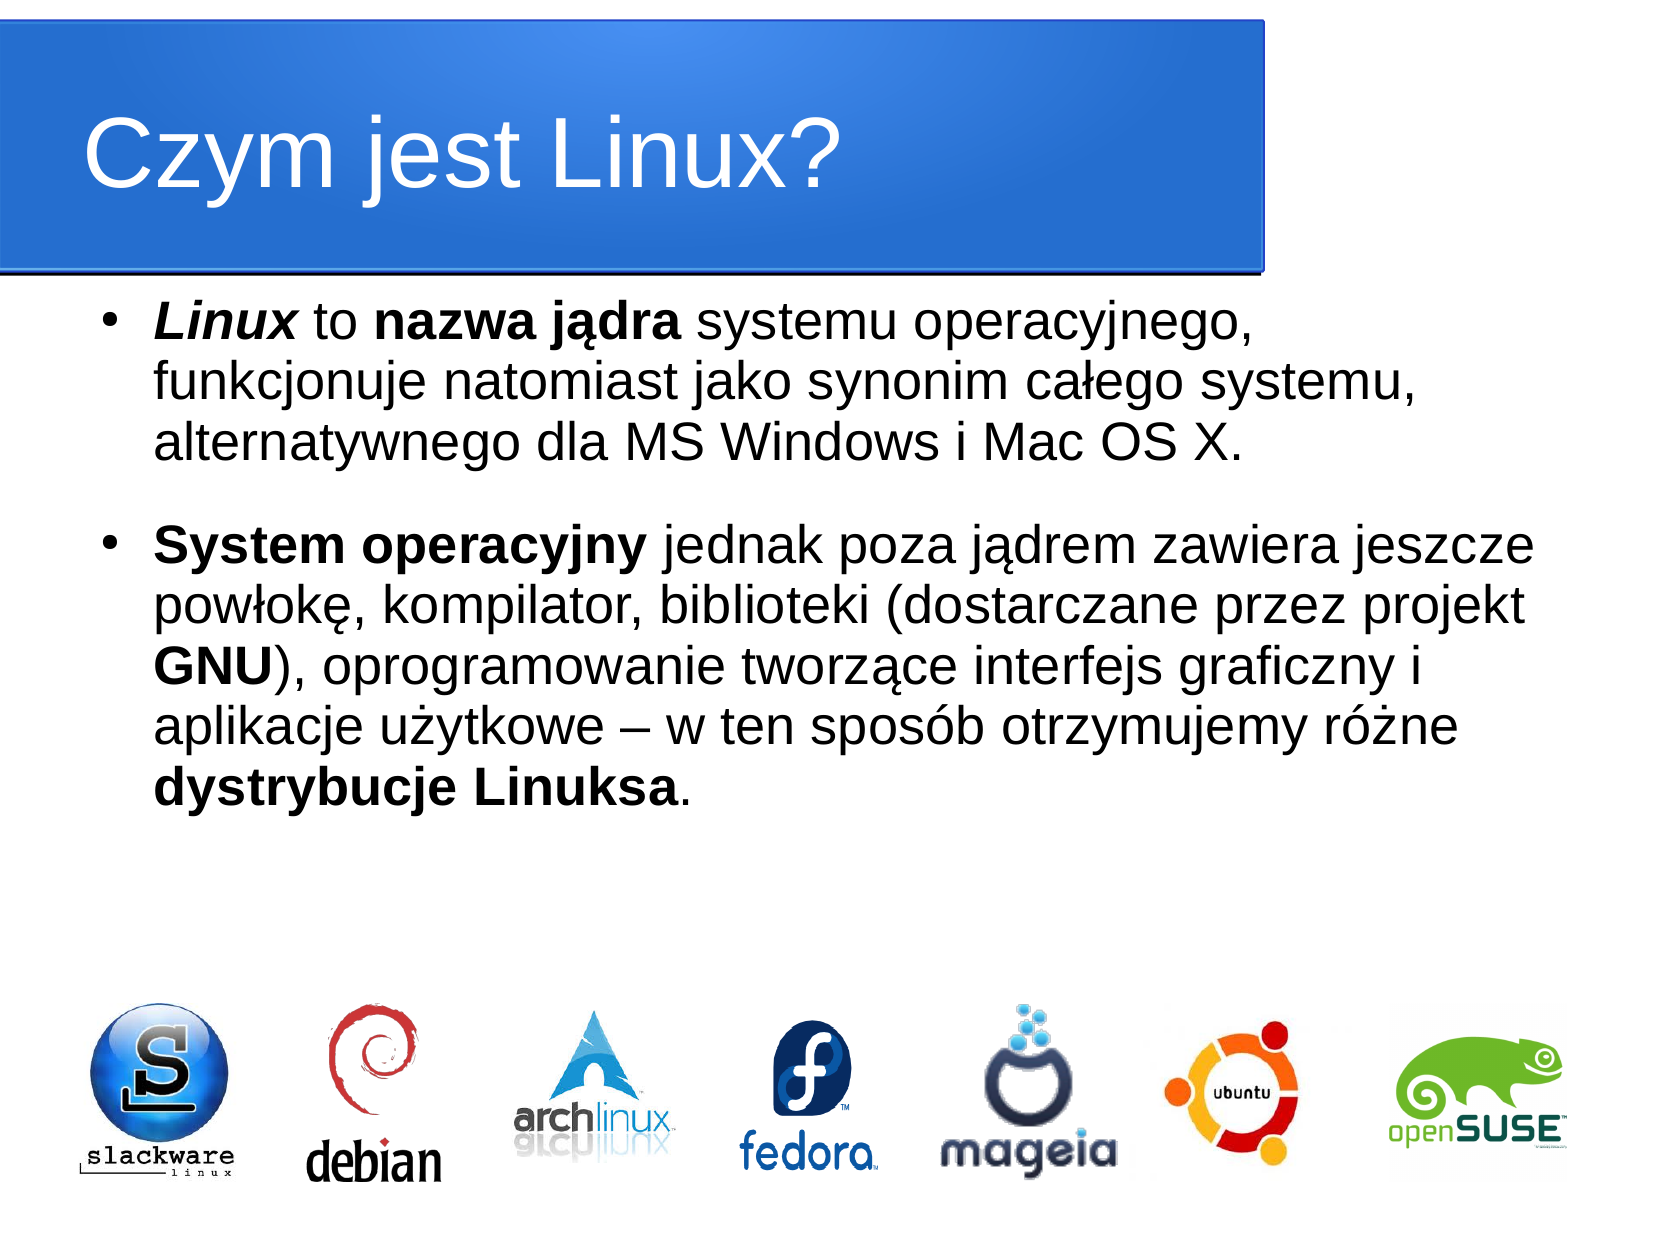

# Czym jest Linux?
Linux to nazwa jądra systemu operacyjnego, funkcjonuje natomiast jako synonim całego systemu, alternatywnego dla MS Windows i Mac OS X.
System operacyjny jednak poza jądrem zawiera jeszcze powłokę, kompilator, biblioteki (dostarczane przez projekt GNU), oprogramowanie tworzące interfejs graficzny i aplikacje użytkowe – w ten sposób otrzymujemy różne dystrybucje Linuksa.